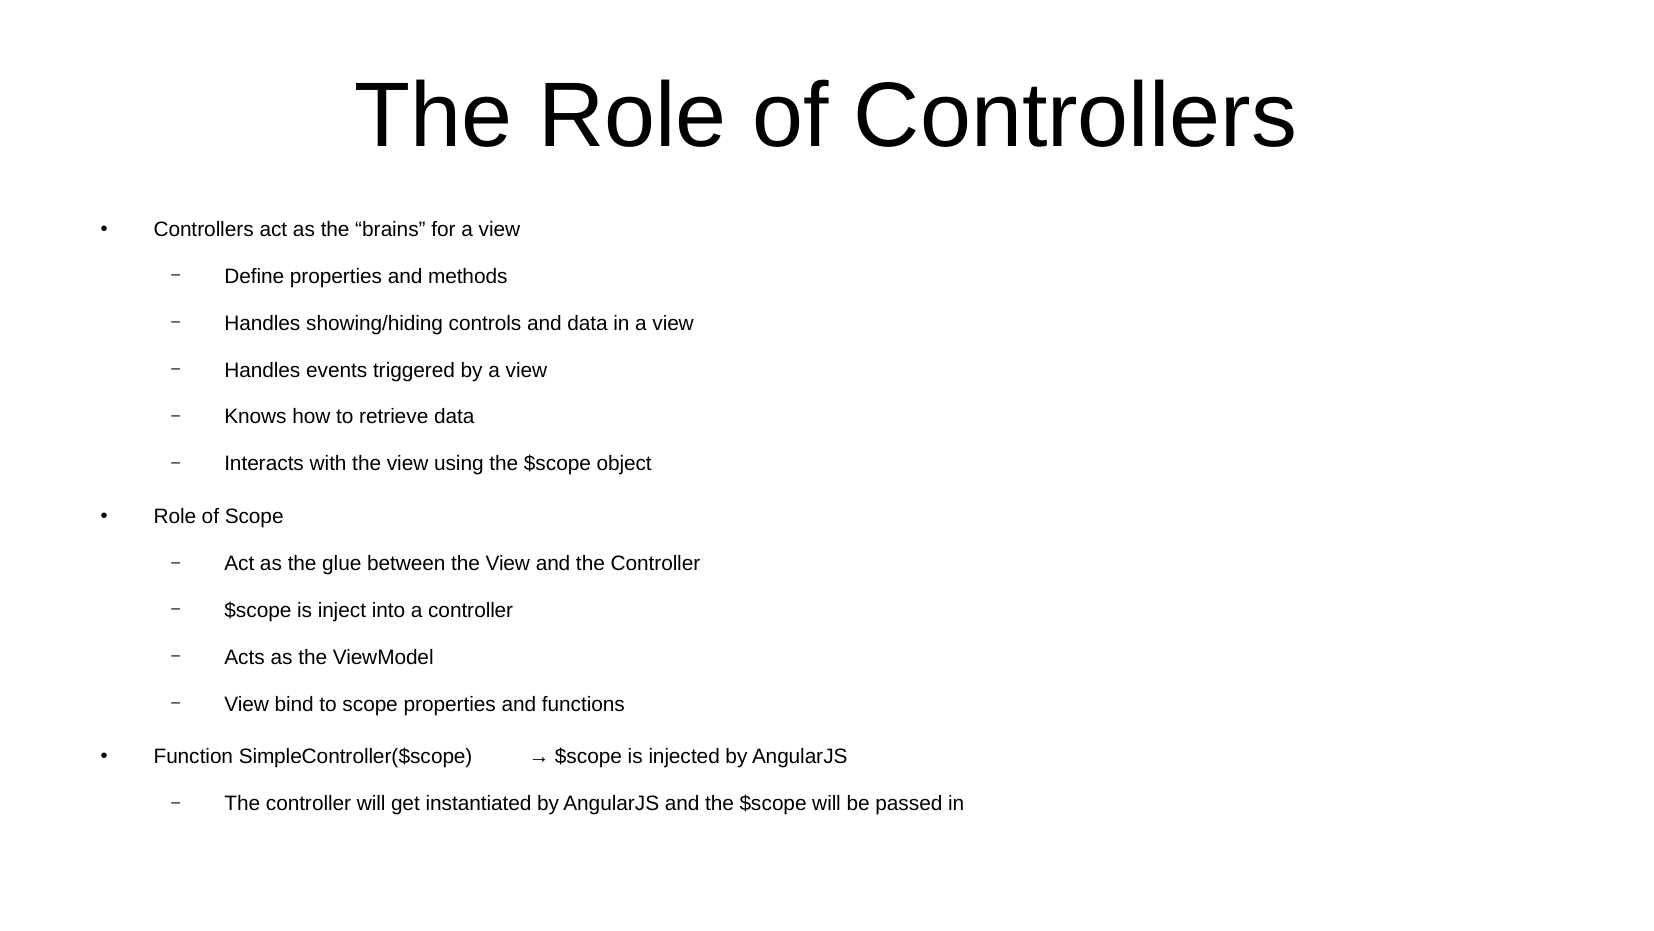

# The Role of Controllers
Controllers act as the “brains” for a view
Define properties and methods
Handles showing/hiding controls and data in a view
Handles events triggered by a view
Knows how to retrieve data
Interacts with the view using the $scope object
Role of Scope
Act as the glue between the View and the Controller
$scope is inject into a controller
Acts as the ViewModel
View bind to scope properties and functions
Function SimpleController($scope)	→ $scope is injected by AngularJS
The controller will get instantiated by AngularJS and the $scope will be passed in